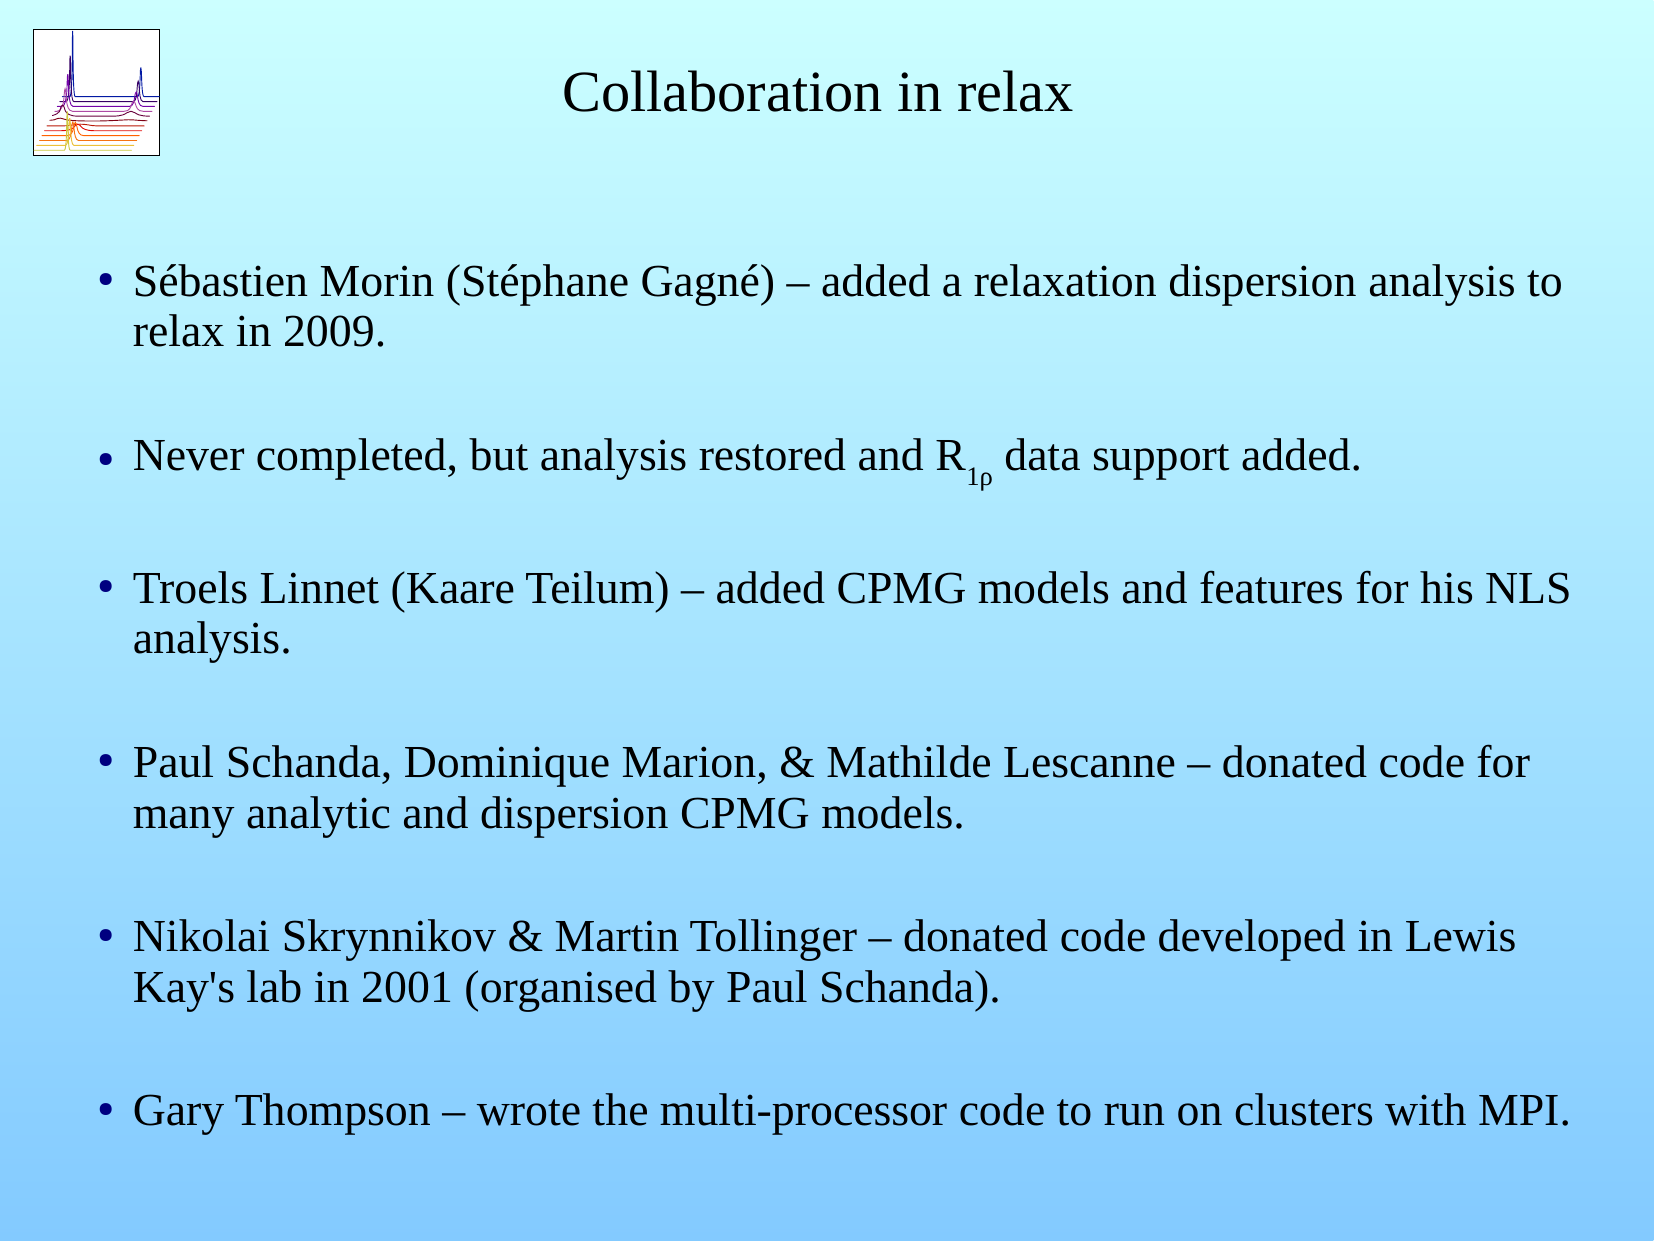

# Collaboration in relax
Sébastien Morin (Stéphane Gagné) – added a relaxation dispersion analysis to relax in 2009.
Never completed, but analysis restored and R1ρ data support added.
Troels Linnet (Kaare Teilum) – added CPMG models and features for his NLS analysis.
Paul Schanda, Dominique Marion, & Mathilde Lescanne – donated code for many analytic and dispersion CPMG models.
Nikolai Skrynnikov & Martin Tollinger – donated code developed in Lewis Kay's lab in 2001 (organised by Paul Schanda).
Gary Thompson – wrote the multi-processor code to run on clusters with MPI.